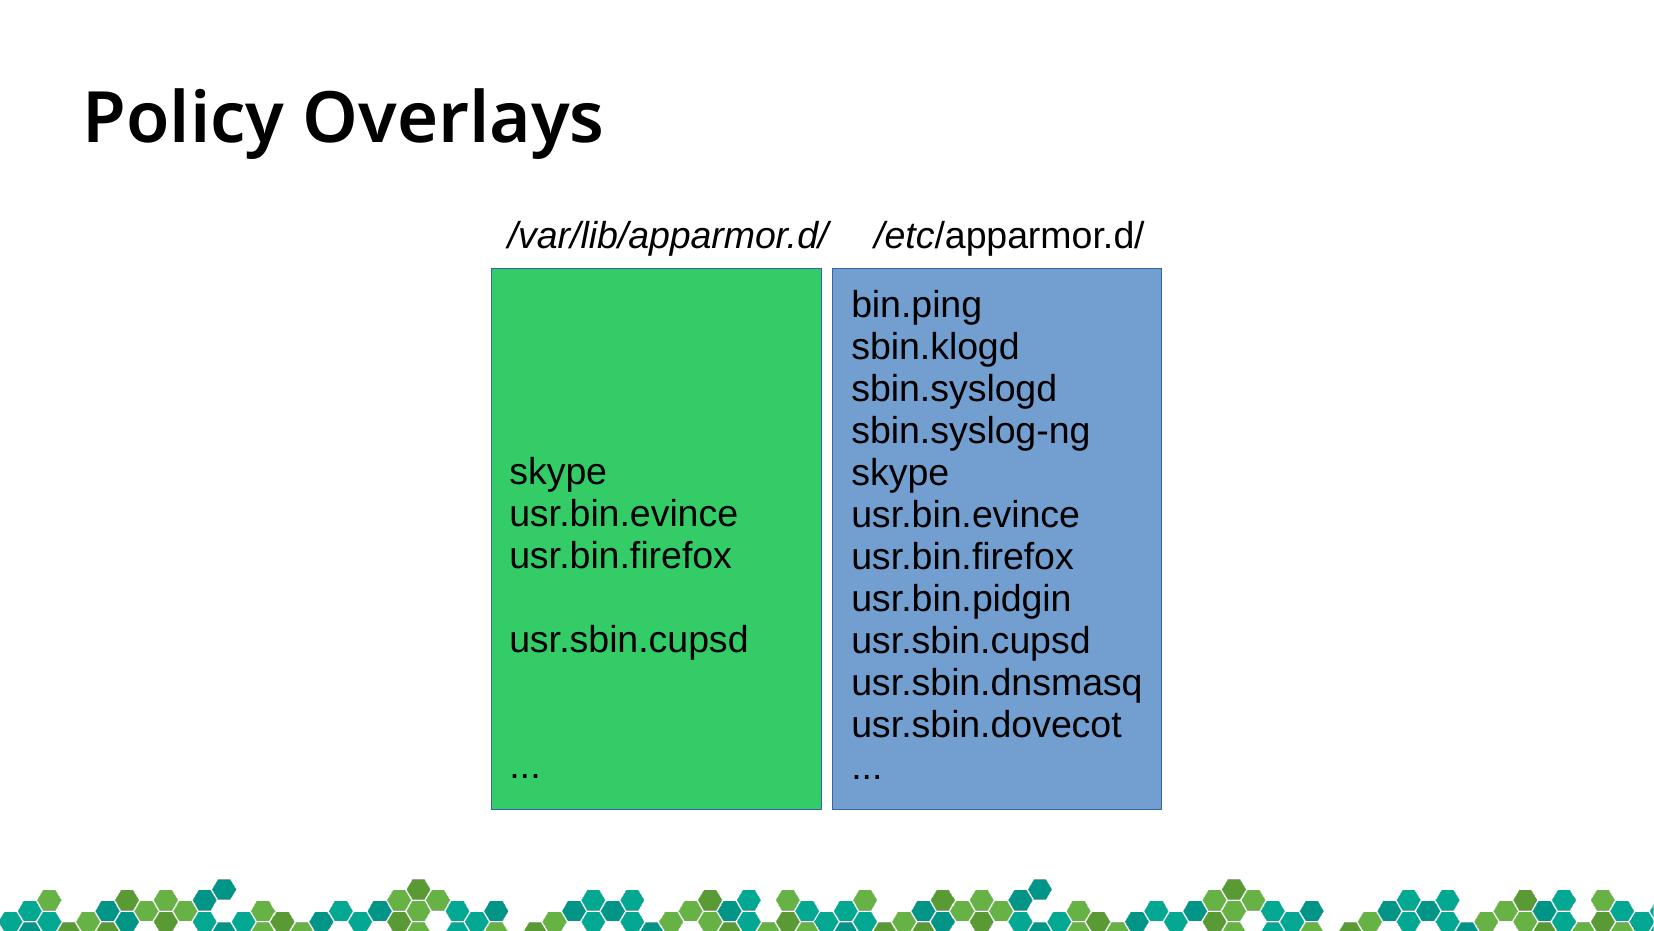

# Policy Overlays
/var/lib/apparmor.d/
 /etc/apparmor.d/
skype
usr.bin.evince
usr.bin.firefox
usr.sbin.cupsd
...
bin.ping
sbin.klogd
sbin.syslogd
sbin.syslog-ng
skype
usr.bin.evince
usr.bin.firefox
usr.bin.pidgin
usr.sbin.cupsd
usr.sbin.dnsmasq
usr.sbin.dovecot
...